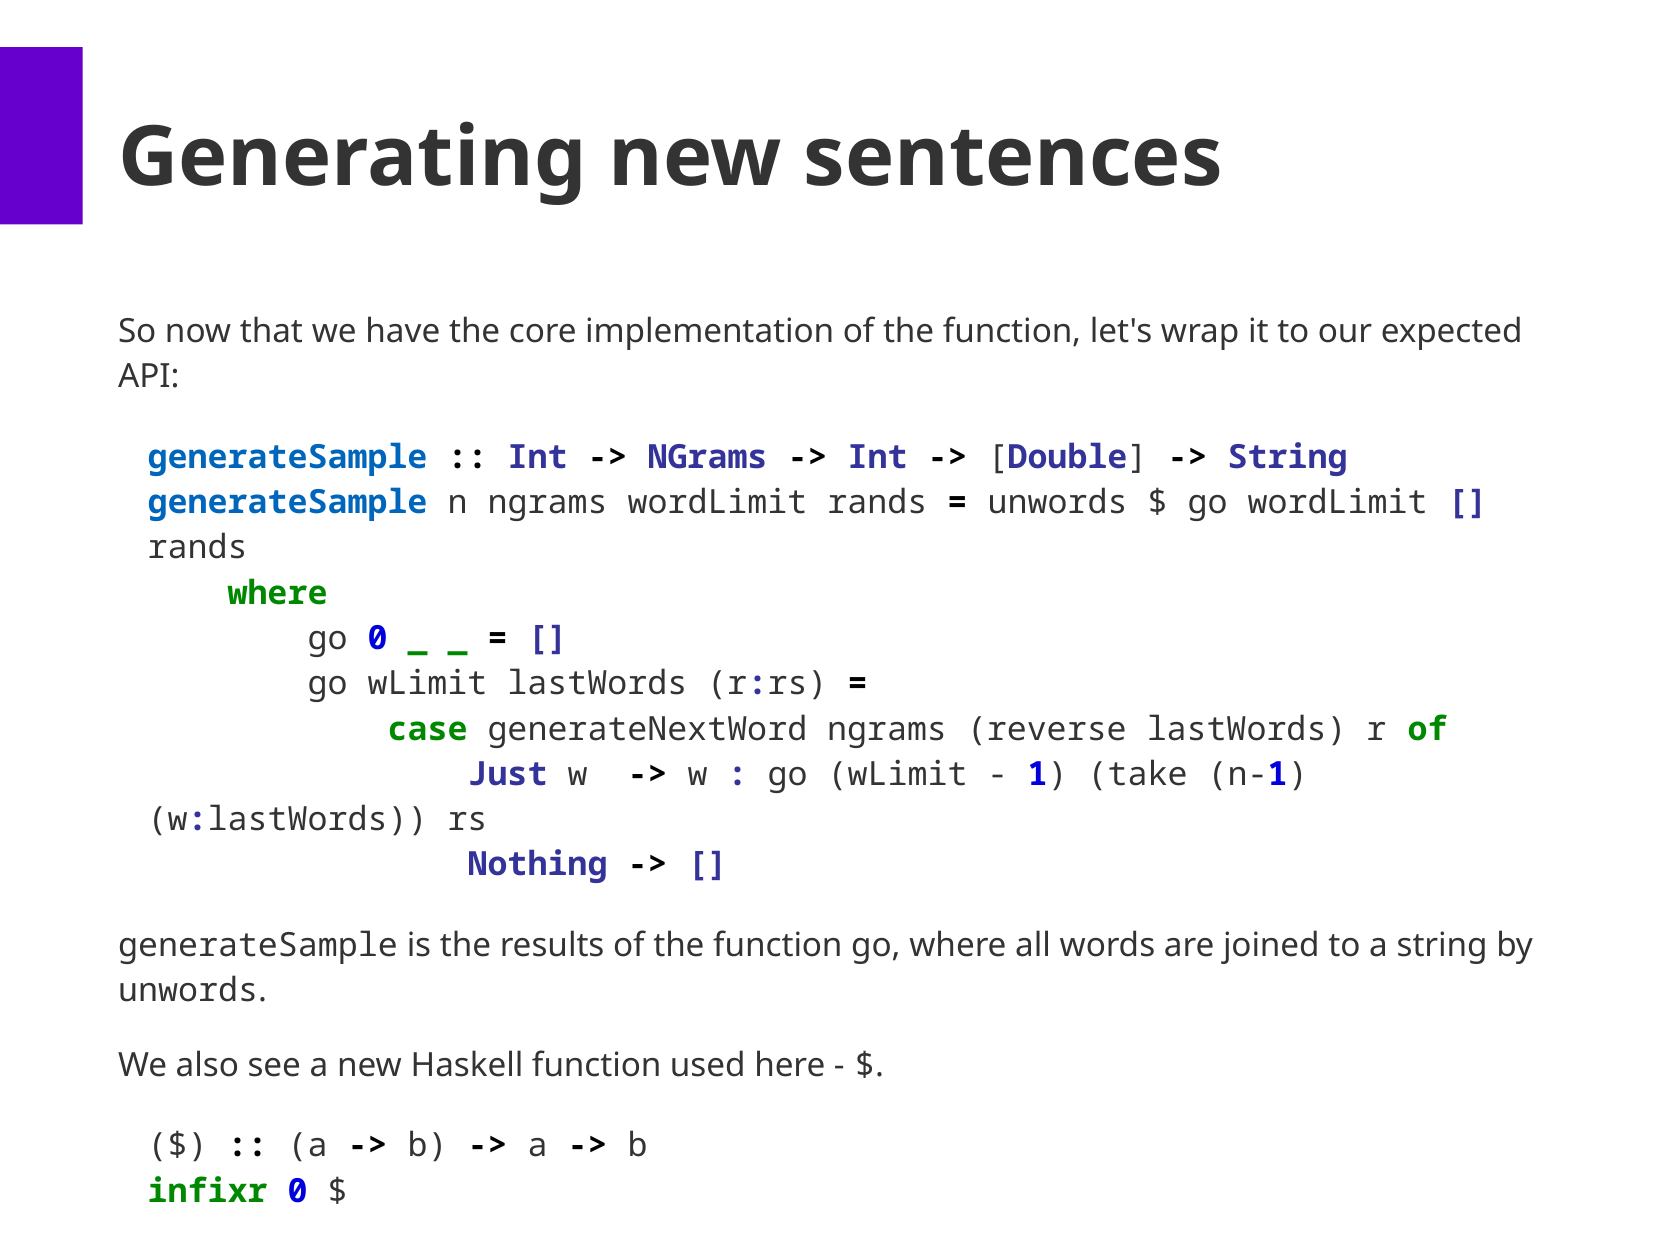

# Generating new sentences
So now that we have the core implementation of the function, let's wrap it to our expected API:
generateSample :: Int -> NGrams -> Int -> [Double] -> String
generateSample n ngrams wordLimit rands = unwords $ go wordLimit [] rands
 where
 go 0 _ _ = []
 go wLimit lastWords (r:rs) =
 case generateNextWord ngrams (reverse lastWords) r of
 Just w -> w : go (wLimit - 1) (take (n-1) (w:lastWords)) rs
 Nothing -> []
generateSample is the results of the function go, where all words are joined to a string by unwords.
We also see a new Haskell function used here - $.
($) :: (a -> b) -> a -> b
infixr 0 $
The function simply avoids the need of parenthesis () around the second argument and generally can be considered as a syntactic helper. The expression unwords $ go wordLimit [] rands above could also have been written as unwords (go wordLimit [] rands) with exactly the same effect.